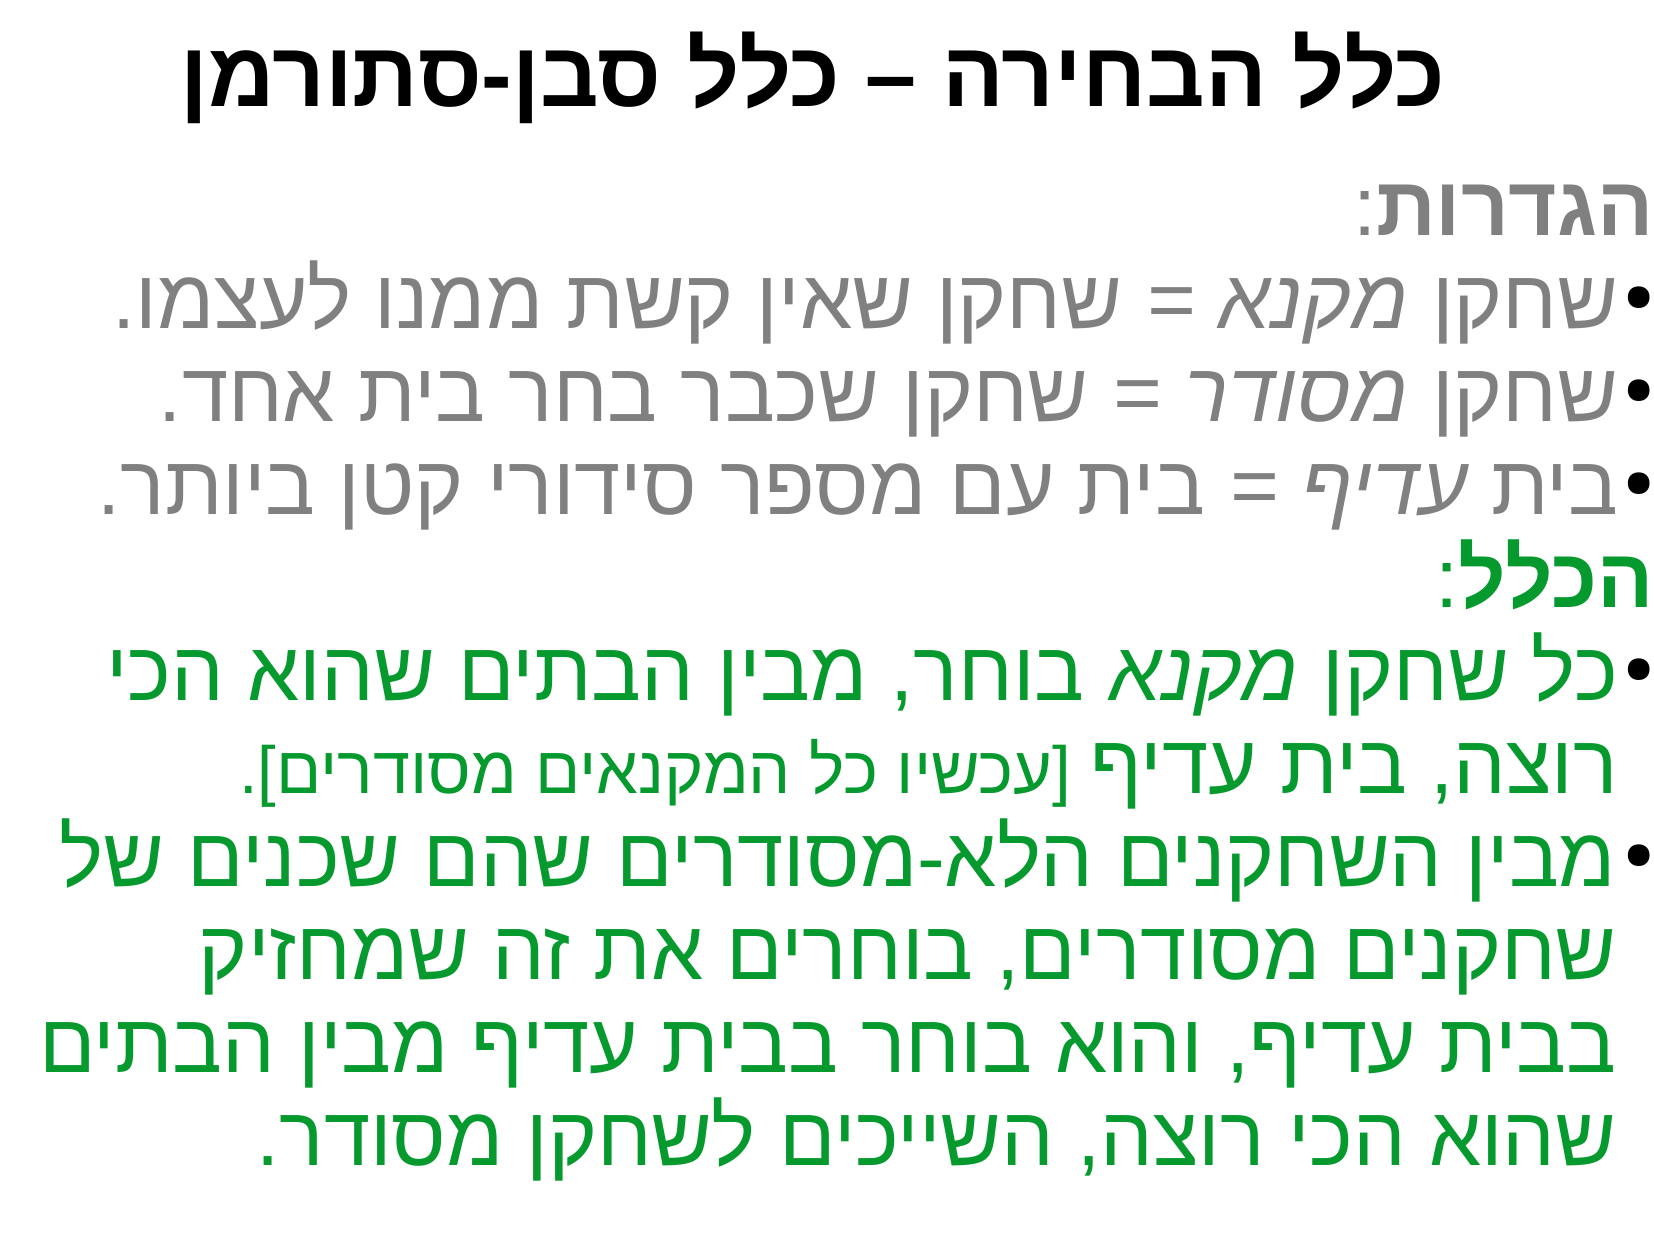

# כלל הבחירה – כלל סבן-סתורמן
הגדרות:
שחקן מקנא = שחקן שאין קשת ממנו לעצמו.
שחקן מסודר = שחקן שכבר בחר בית אחד.
בית עדיף = בית עם מספר סידורי קטן ביותר.
הכלל:
כל שחקן מקנא בוחר, מבין הבתים שהוא הכי רוצה, בית עדיף [עכשיו כל המקנאים מסודרים].
מבין השחקנים הלא-מסודרים שהם שכנים של שחקנים מסודרים, בוחרים את זה שמחזיק בבית עדיף, והוא בוחר בבית עדיף מבין הבתים שהוא הכי רוצה, השייכים לשחקן מסודר.